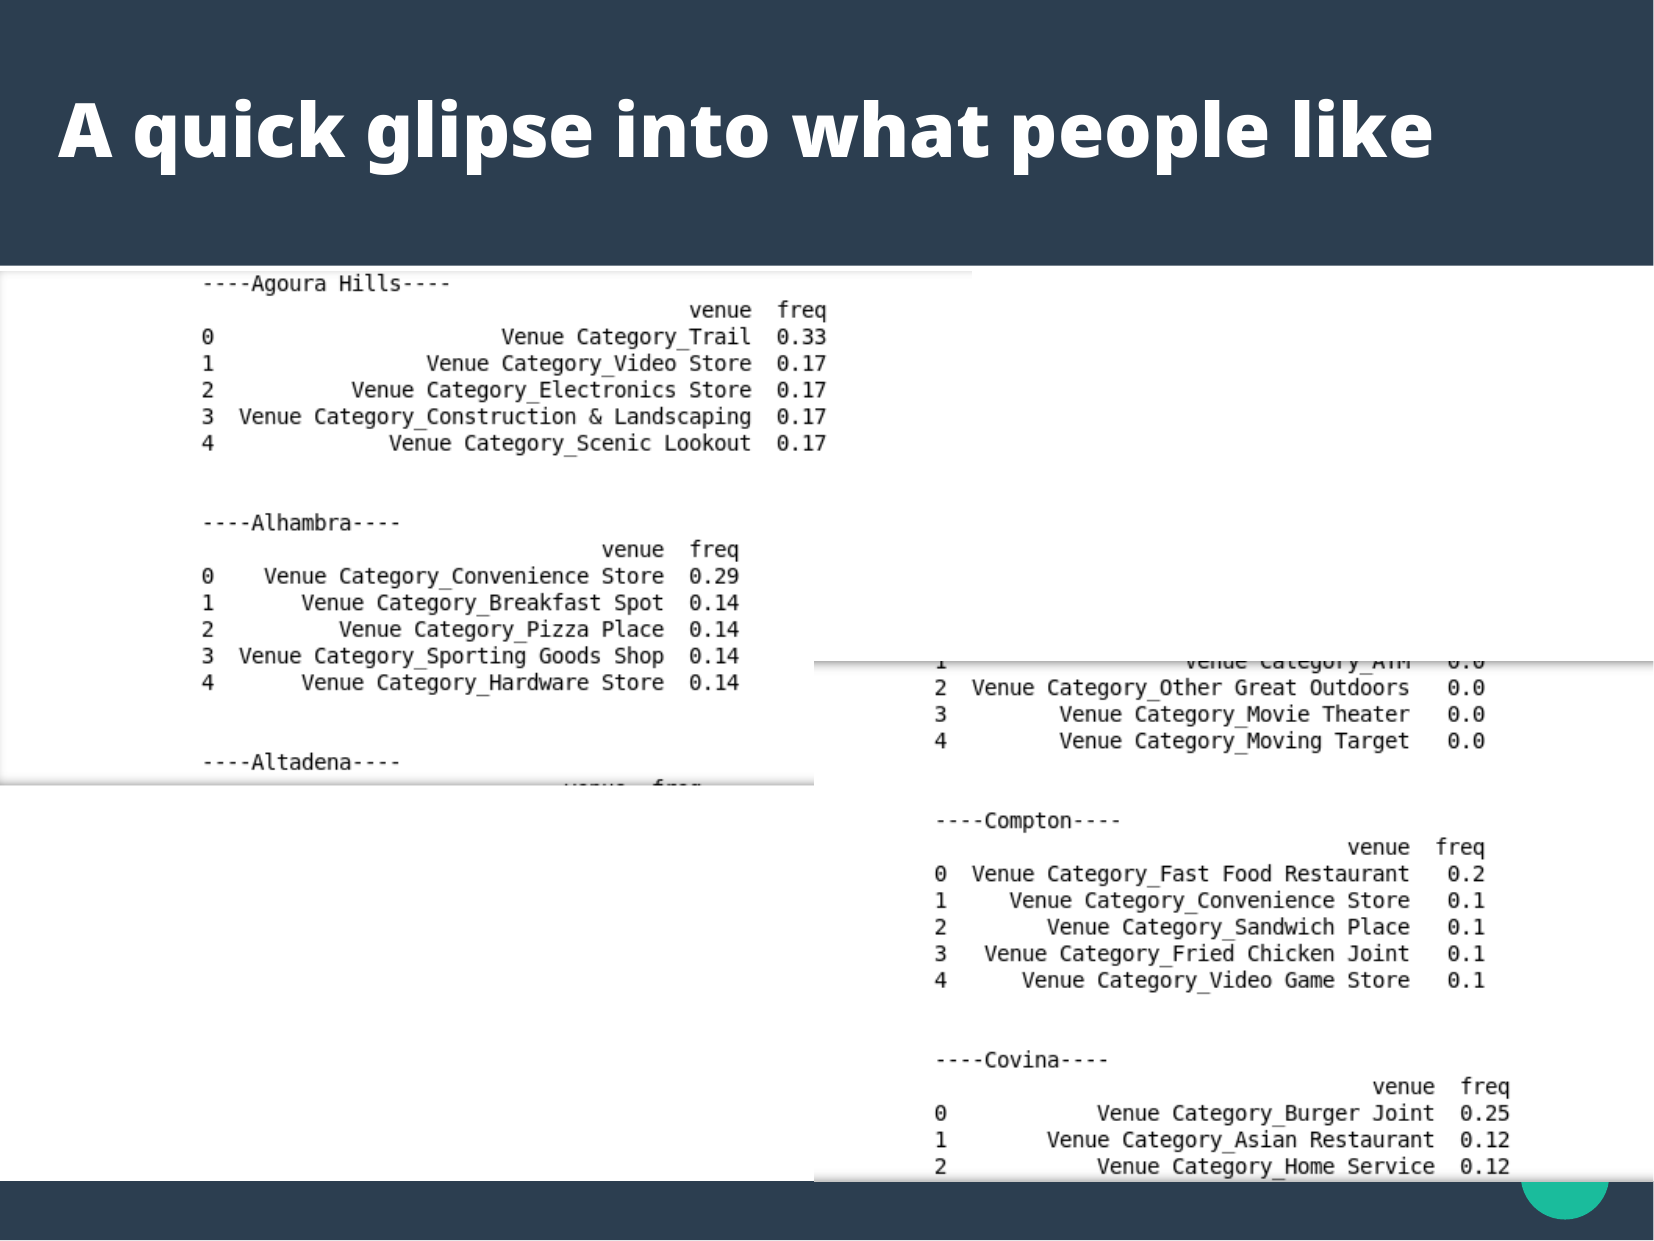

# A quick glipse into what people like